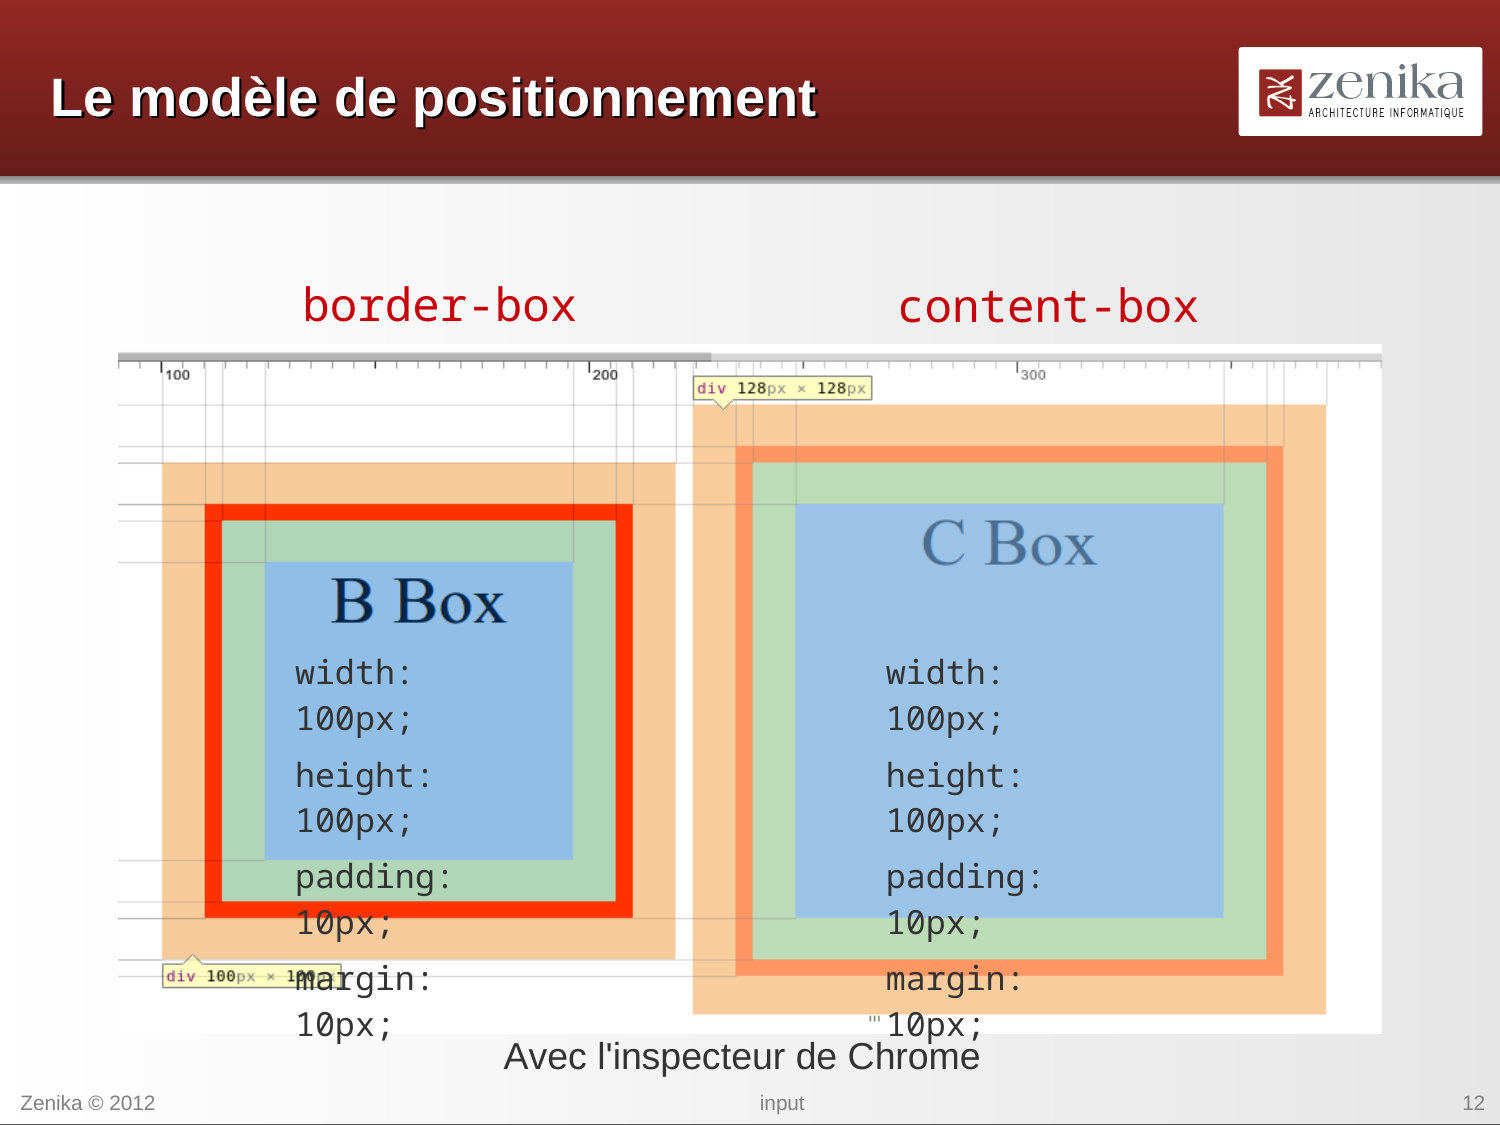

# Le modèle de positionnement
border-box
content-box
width: 	100px;
height: 	100px;
padding: 10px;
margin: 	10px;
width: 	100px;
height: 	100px;
padding: 10px;
margin: 	10px;
Avec l'inspecteur de Chrome